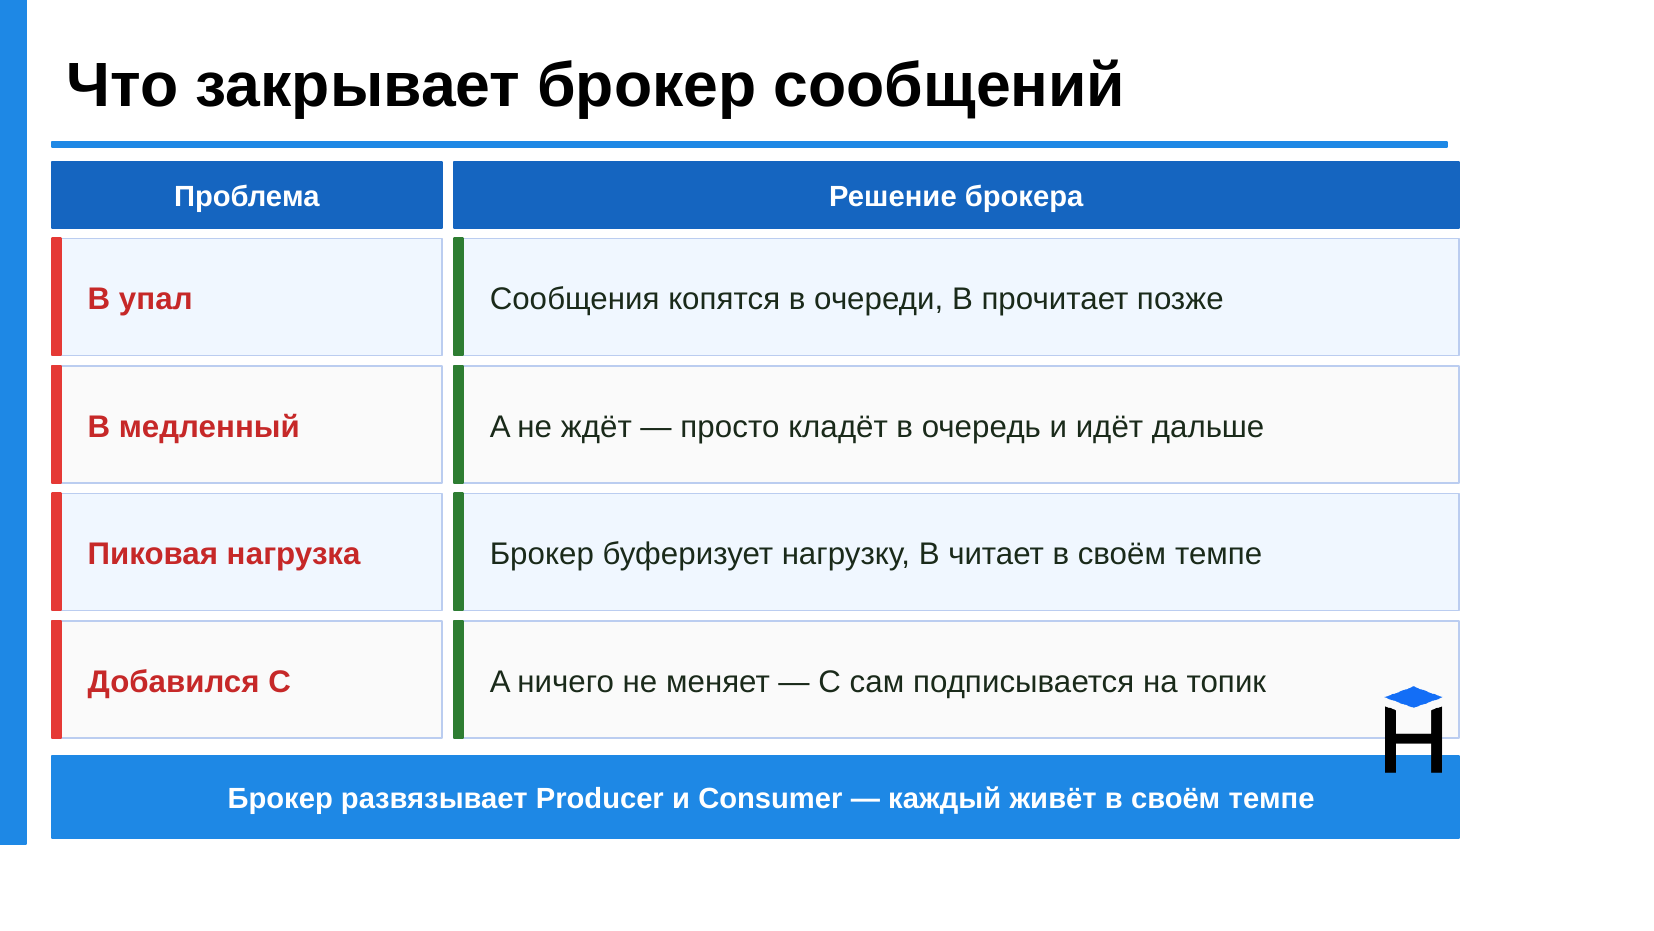

Что закрывает брокер сообщений
Проблема
Решение брокера
B упал
Сообщения копятся в очереди, B прочитает позже
B медленный
A не ждёт — просто кладёт в очередь и идёт дальше
Пиковая нагрузка
Брокер буферизует нагрузку, B читает в своём темпе
Добавился C
A ничего не меняет — C сам подписывается на топик
Брокер развязывает Producer и Consumer — каждый живёт в своём темпе